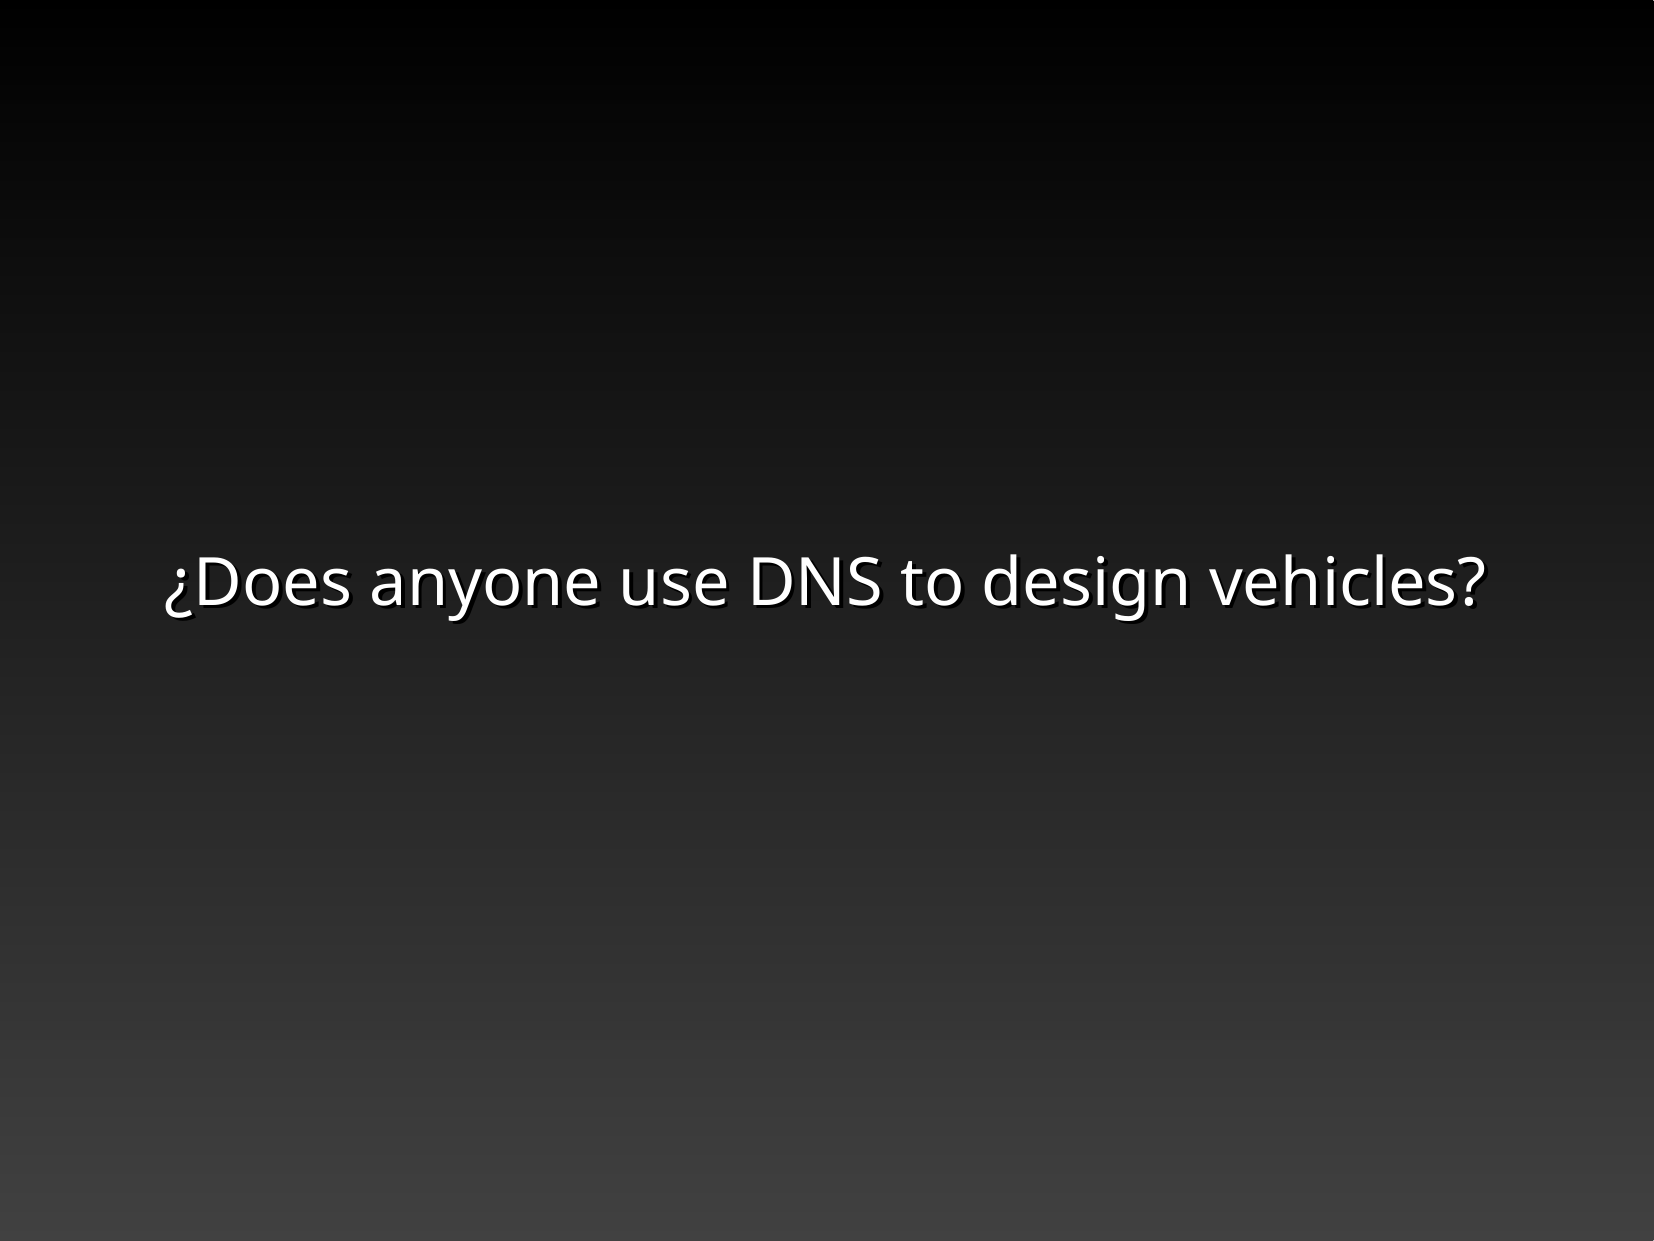

# ¿Does anyone use DNS to design vehicles?